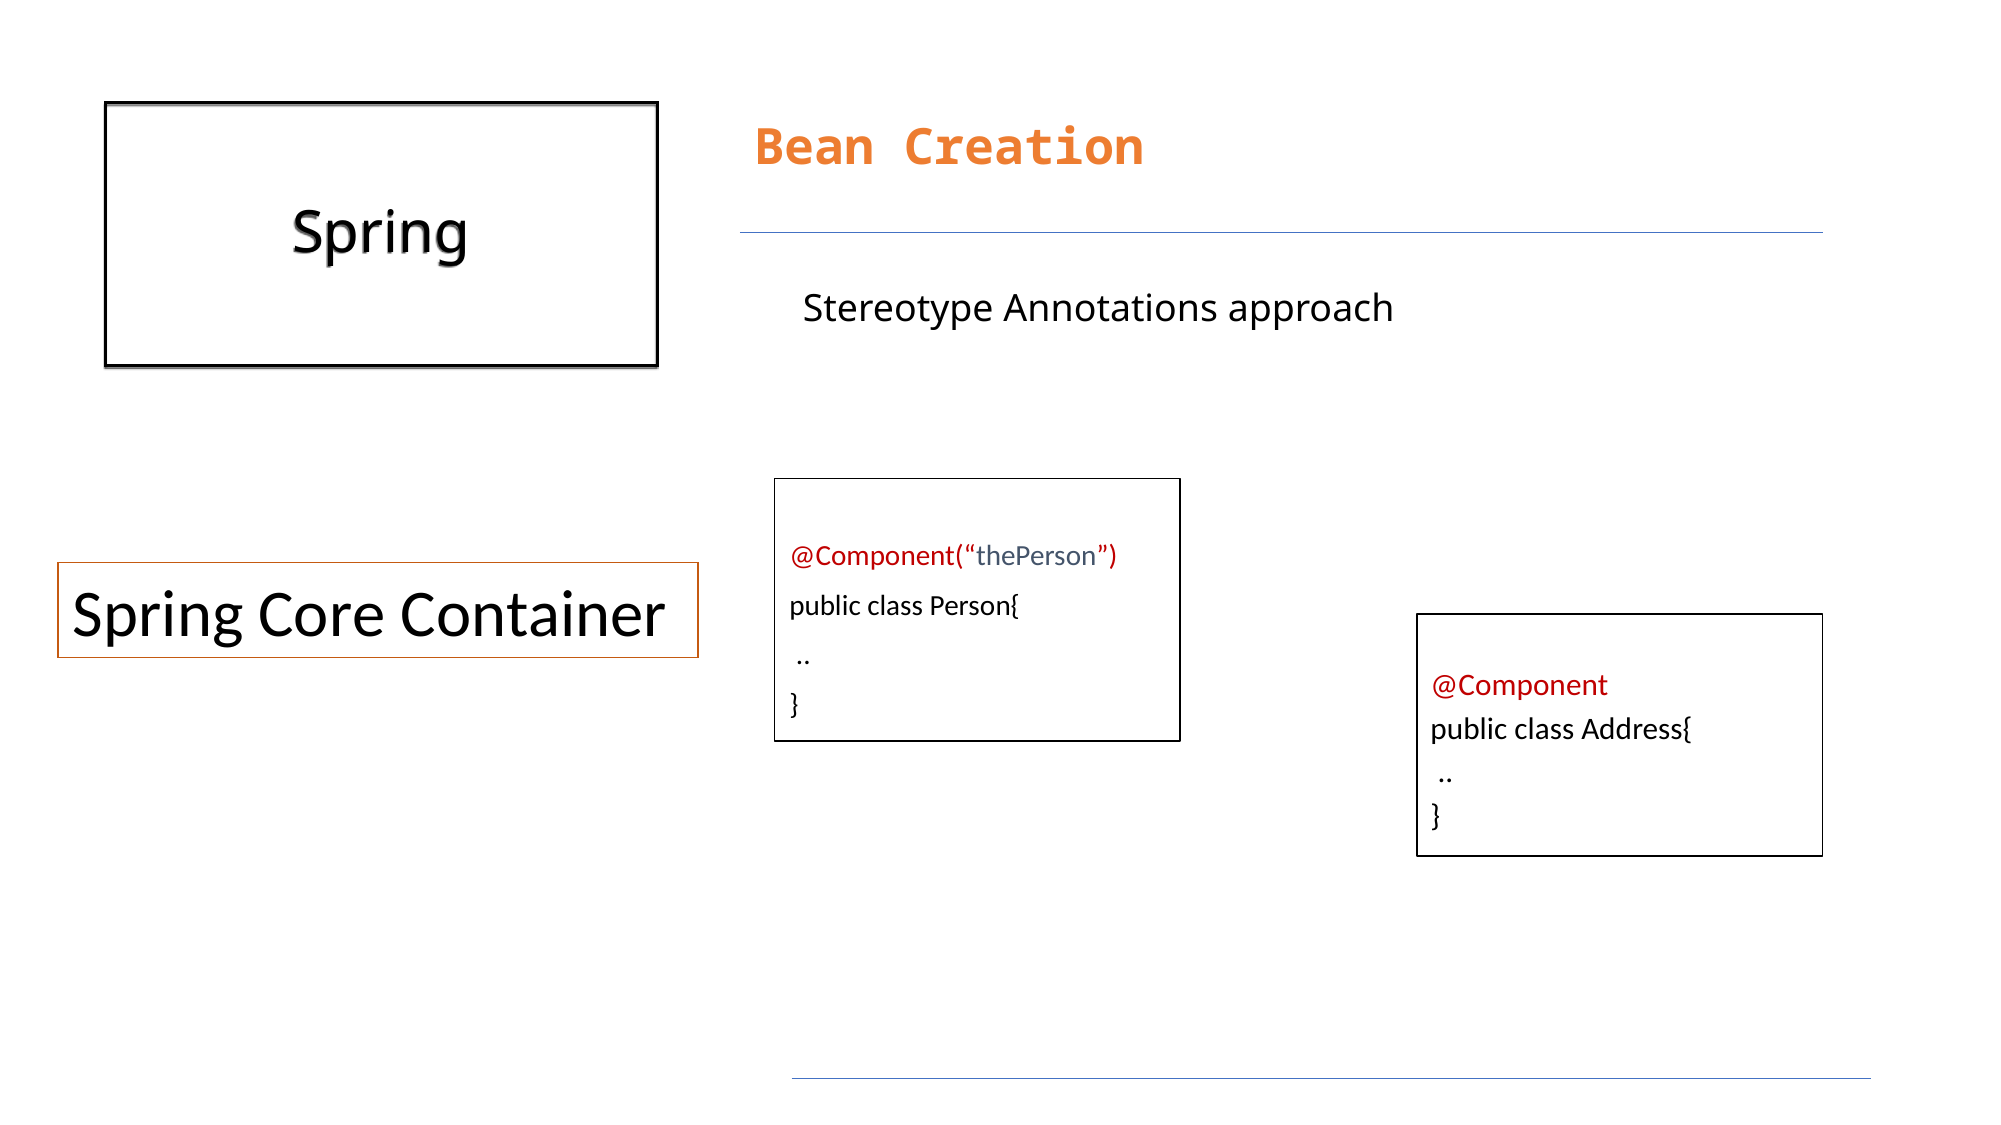

# Spring
Bean Creation
Stereotype Annotations approach
@Component(“thePerson”)
public class Person{
 ..
}
Spring Core Container
@Component
public class Address{
 ..
}